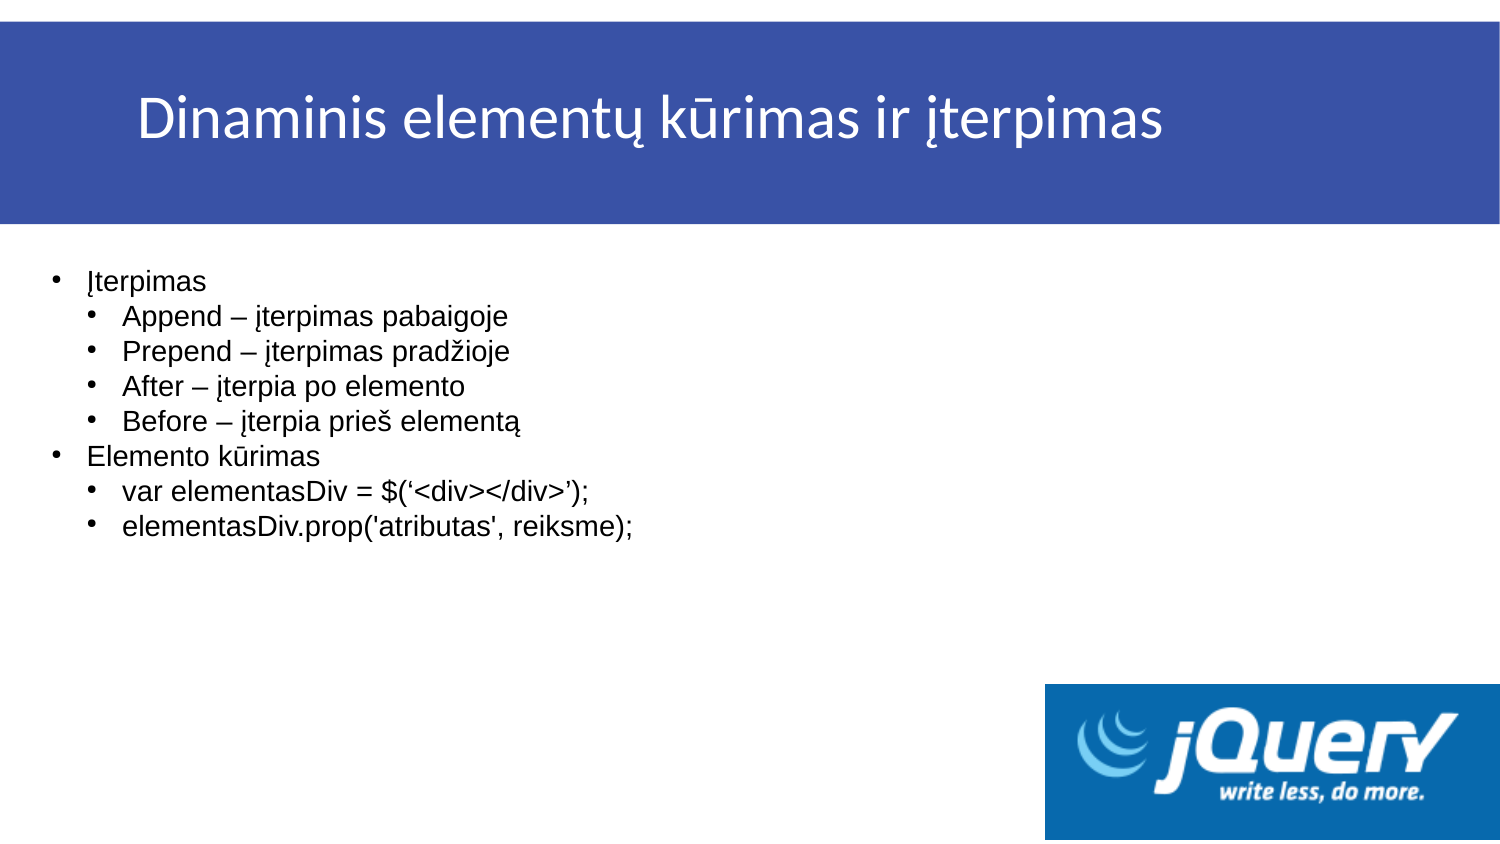

# Dinaminis elementų kūrimas ir įterpimas
Įterpimas
Append – įterpimas pabaigoje
Prepend – įterpimas pradžioje
After – įterpia po elemento
Before – įterpia prieš elementą
Elemento kūrimas
var elementasDiv = $(‘<div></div>’);
elementasDiv.prop('atributas', reiksme);